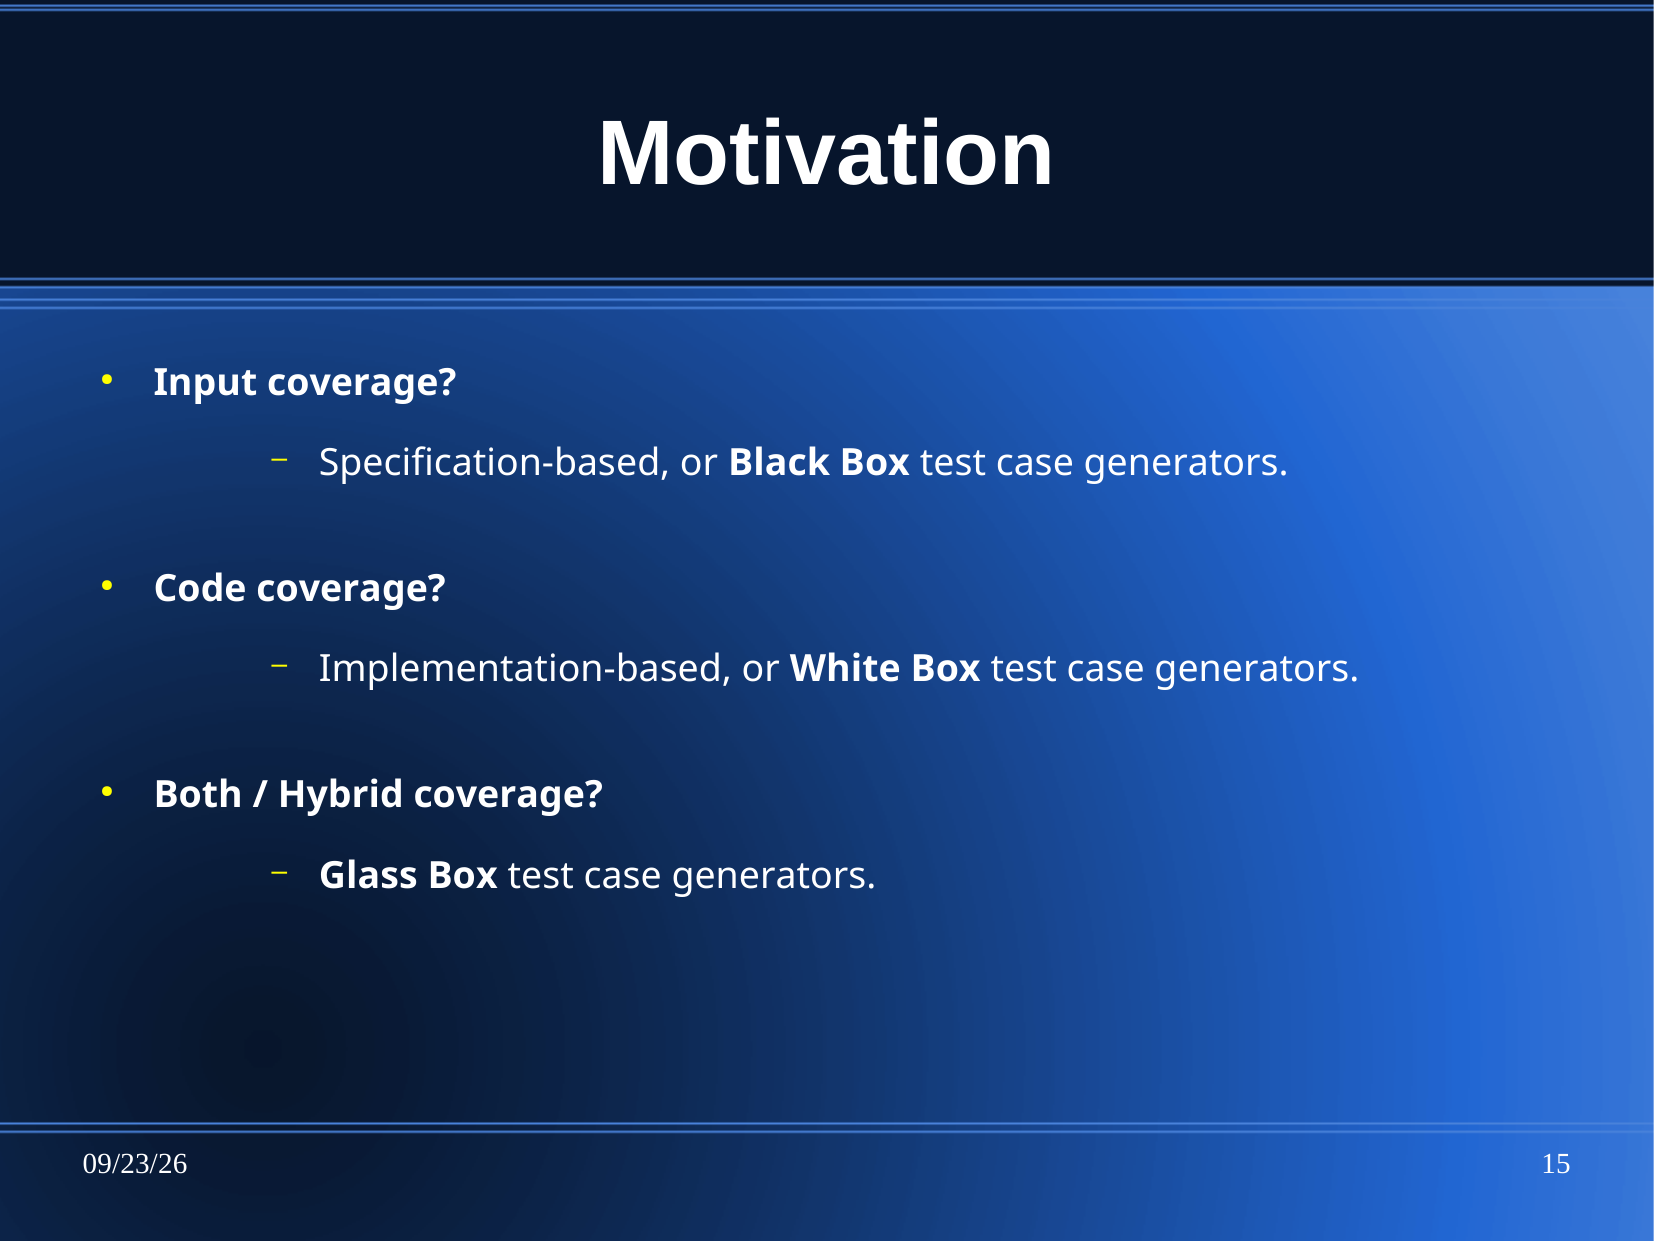

# Motivation
Input coverage?
Specification-based, or Black Box test case generators.
Code coverage?
Implementation-based, or White Box test case generators.
Both / Hybrid coverage?
Glass Box test case generators.
15